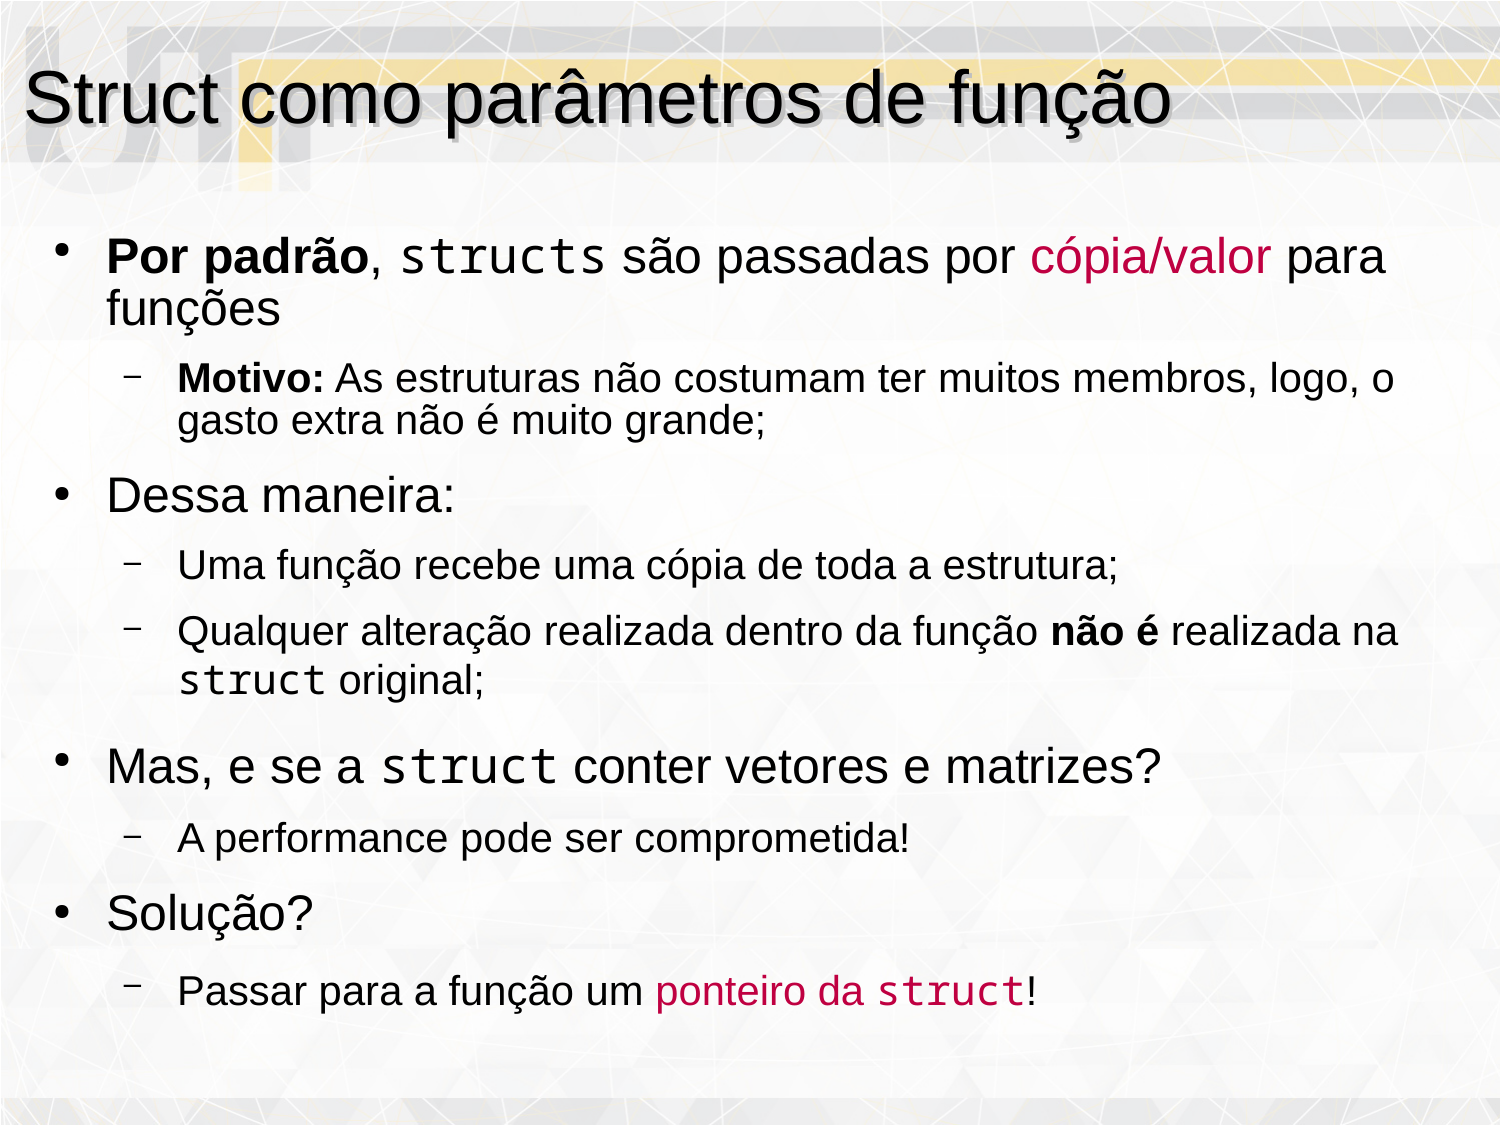

# Struct como parâmetros de função
Por padrão, structs são passadas por cópia/valor para funções
Motivo: As estruturas não costumam ter muitos membros, logo, o gasto extra não é muito grande;
Dessa maneira:
Uma função recebe uma cópia de toda a estrutura;
Qualquer alteração realizada dentro da função não é realizada na struct original;
Mas, e se a struct conter vetores e matrizes?
A performance pode ser comprometida!
Solução?
Passar para a função um ponteiro da struct!